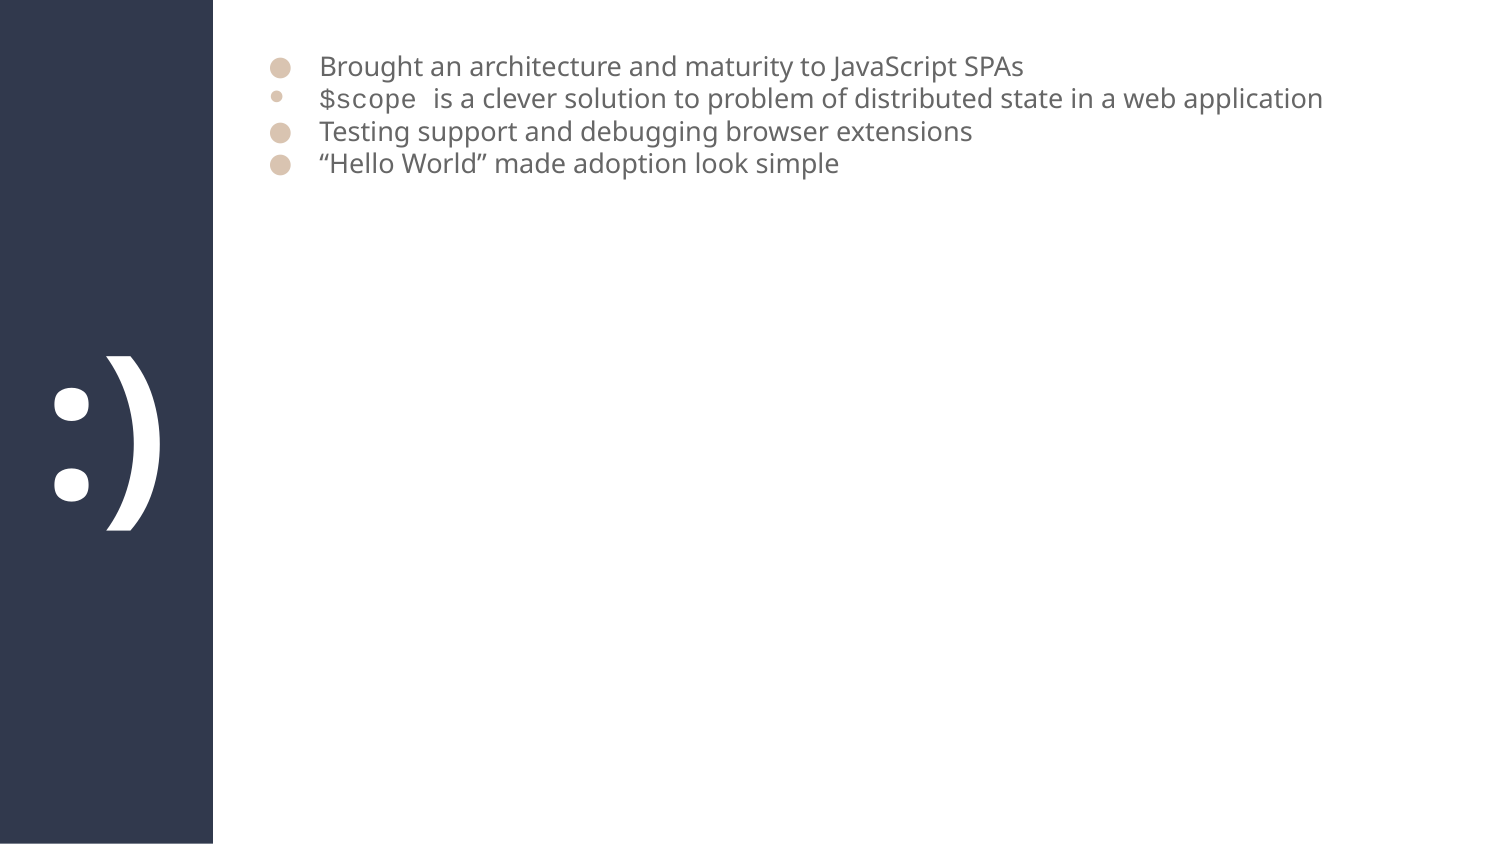

# :)
Brought an architecture and maturity to JavaScript SPAs
$scope is a clever solution to problem of distributed state in a web application
Testing support and debugging browser extensions
“Hello World” made adoption look simple